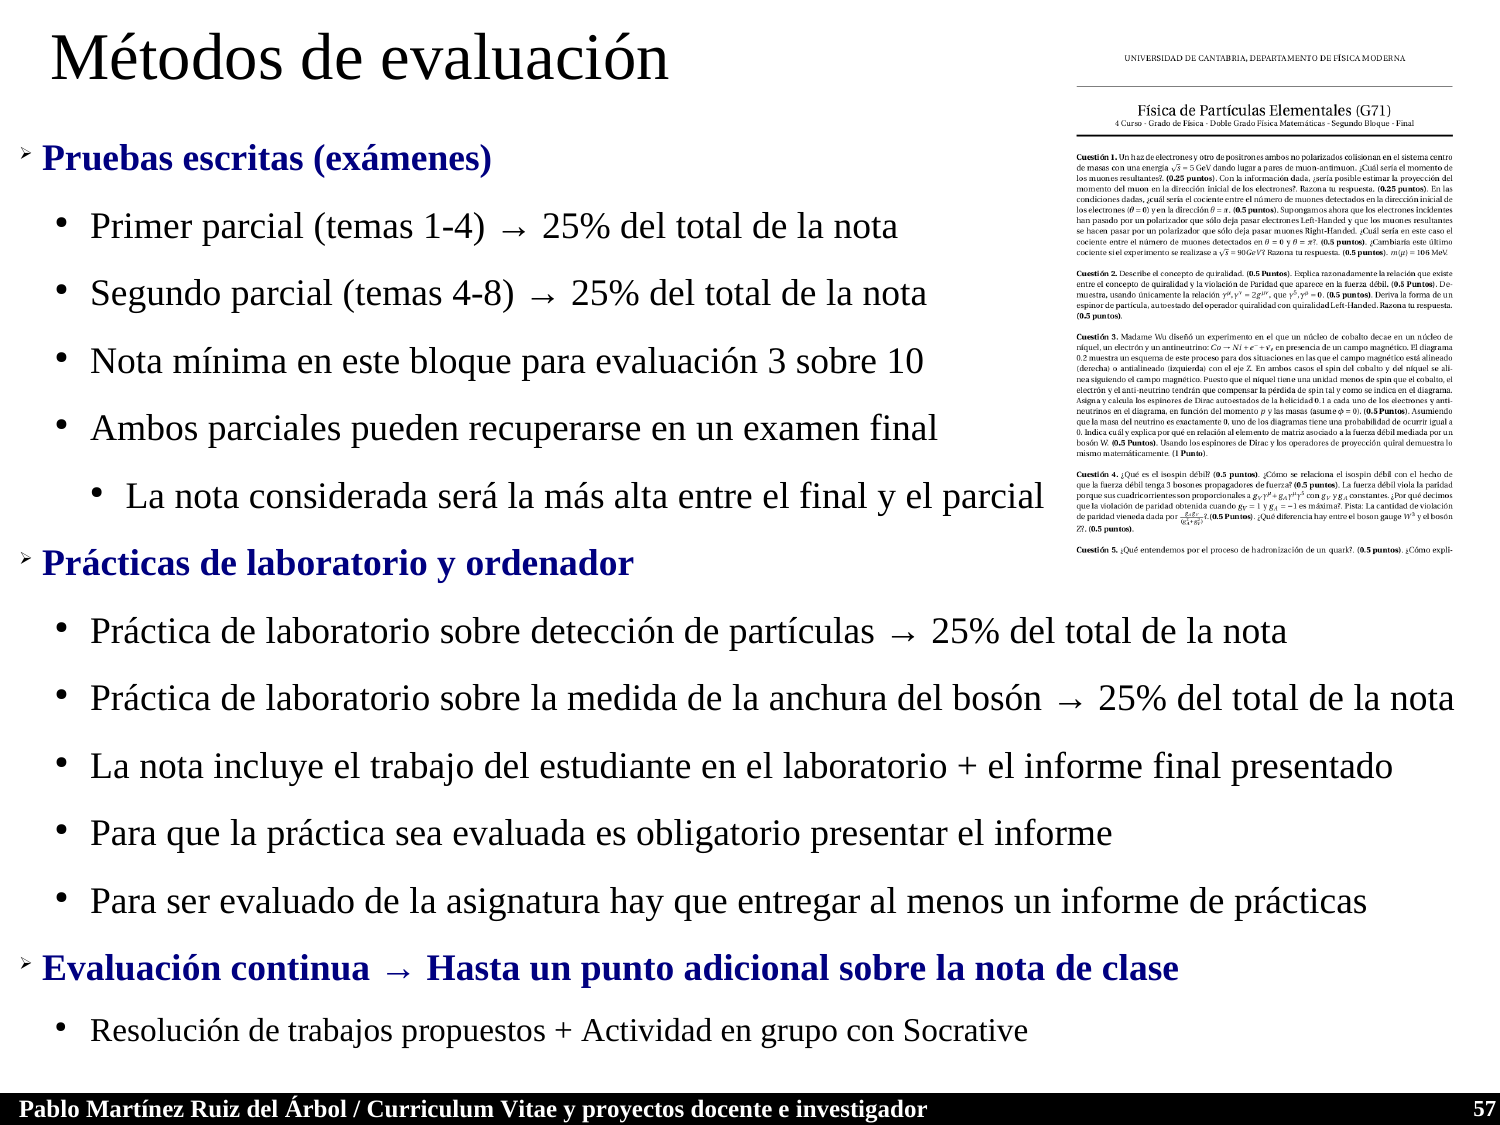

Métodos de evaluación
 Pruebas escritas (exámenes)
Primer parcial (temas 1-4) → 25% del total de la nota
Segundo parcial (temas 4-8) → 25% del total de la nota
Nota mínima en este bloque para evaluación 3 sobre 10
Ambos parciales pueden recuperarse en un examen final
La nota considerada será la más alta entre el final y el parcial
 Prácticas de laboratorio y ordenador
Práctica de laboratorio sobre detección de partículas → 25% del total de la nota
Práctica de laboratorio sobre la medida de la anchura del bosón → 25% del total de la nota
La nota incluye el trabajo del estudiante en el laboratorio + el informe final presentado
Para que la práctica sea evaluada es obligatorio presentar el informe
Para ser evaluado de la asignatura hay que entregar al menos un informe de prácticas
 Evaluación continua → Hasta un punto adicional sobre la nota de clase
Resolución de trabajos propuestos + Actividad en grupo con Socrative
57